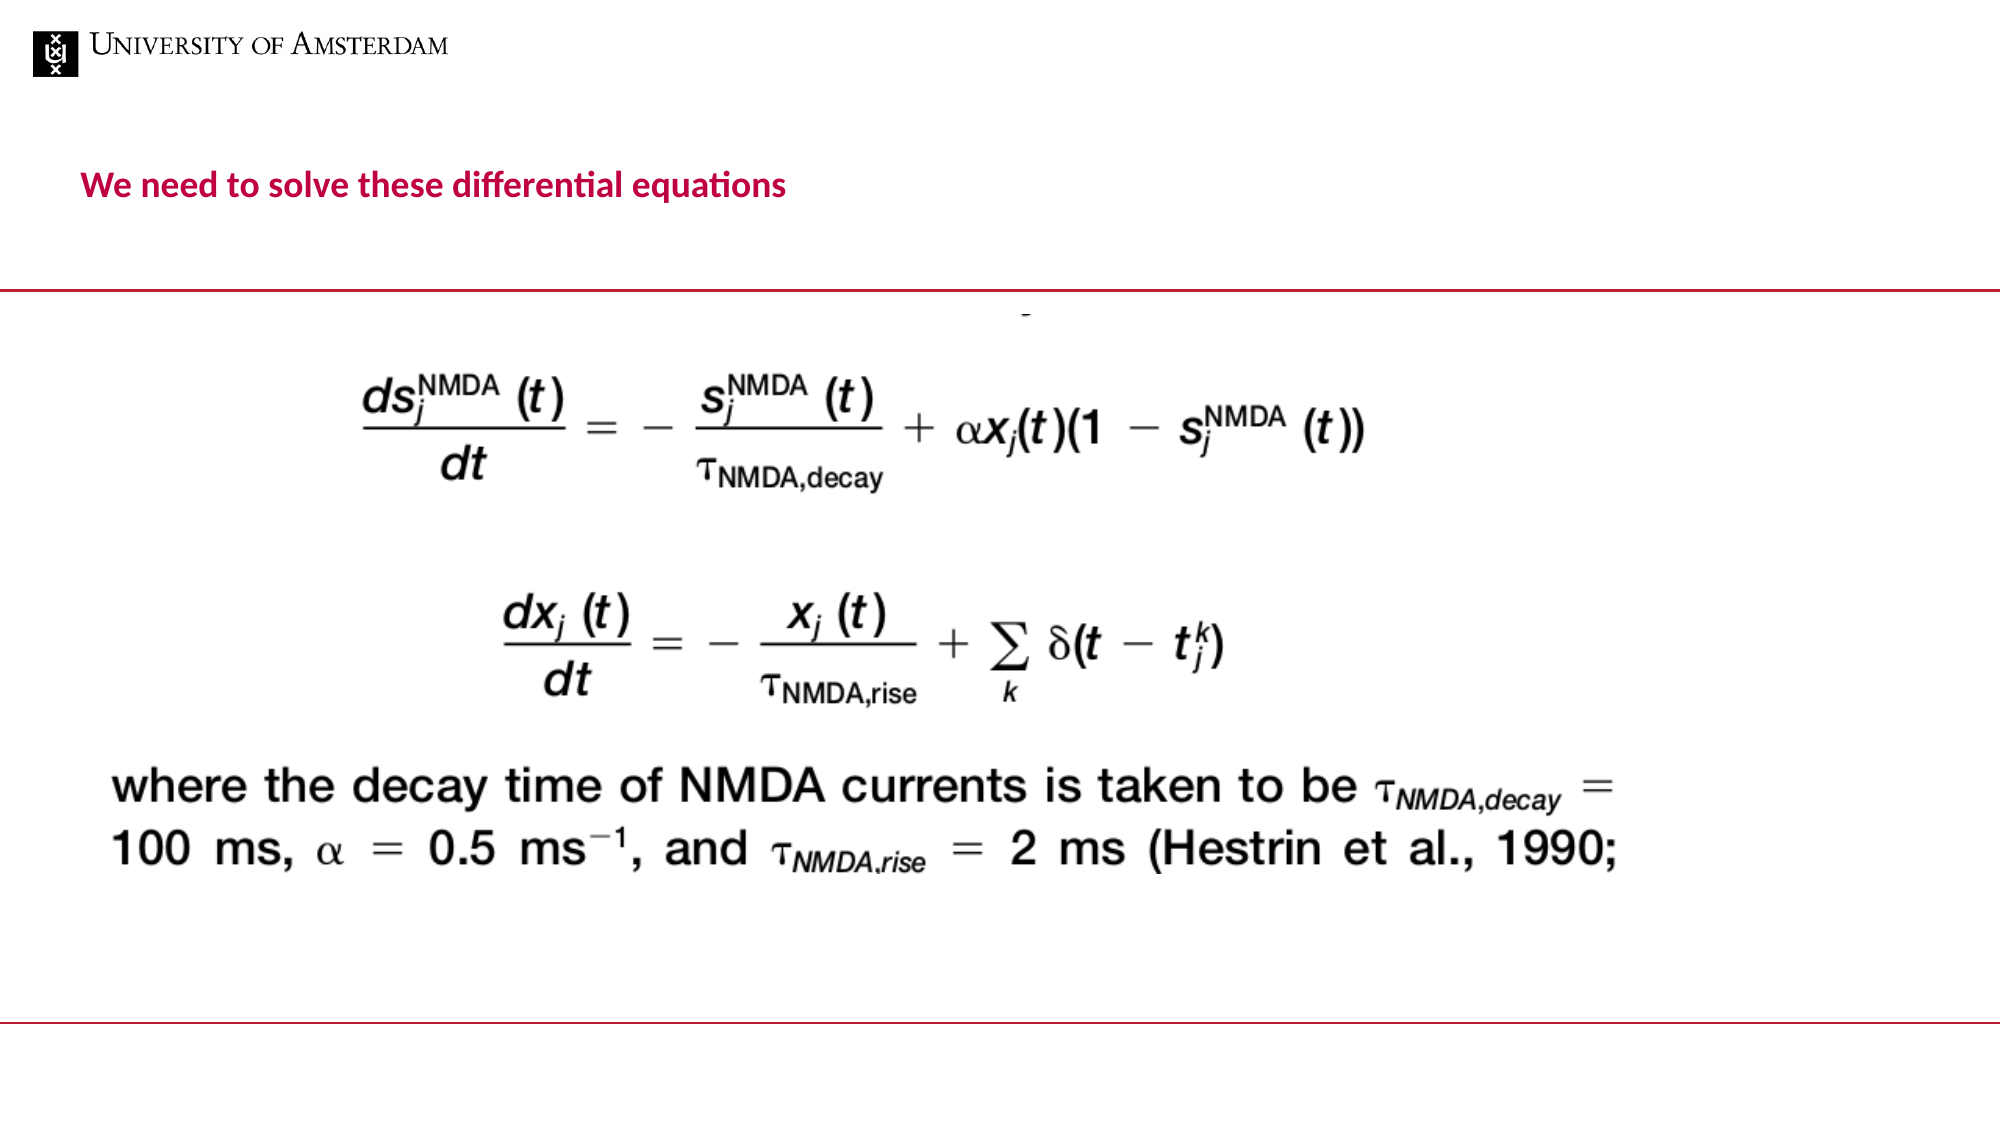

# We need to solve these differential equations